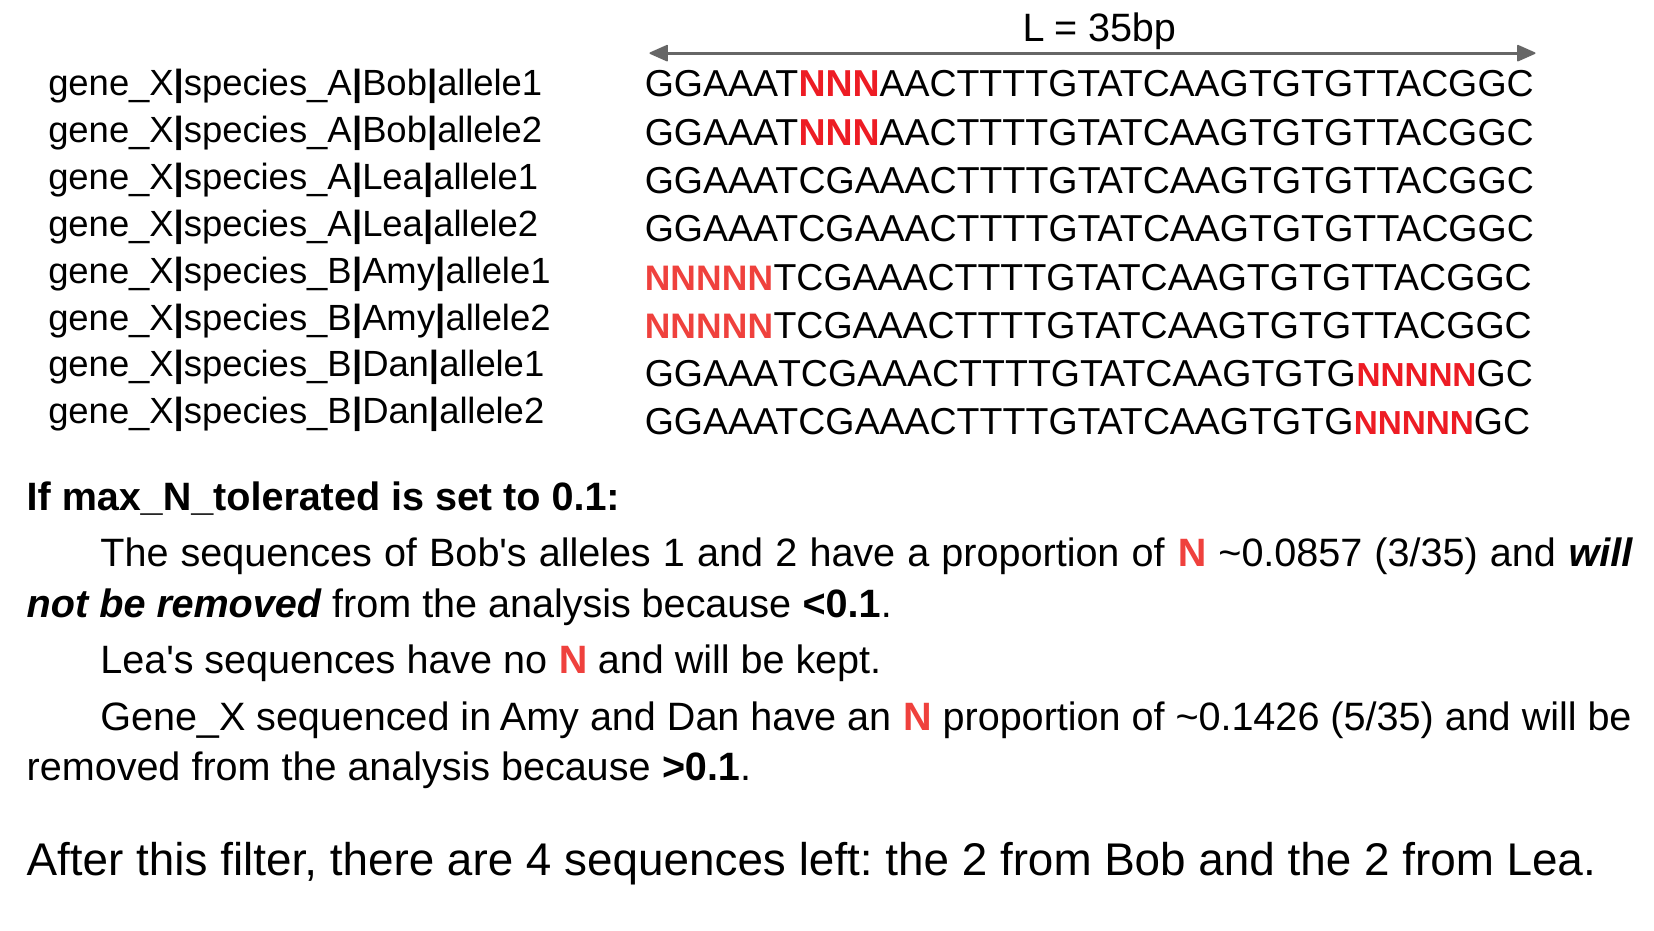

L = 35bp
gene_X|species_A|Bob|allele1
gene_X|species_A|Bob|allele2
gene_X|species_A|Lea|allele1
gene_X|species_A|Lea|allele2
gene_X|species_B|Amy|allele1
gene_X|species_B|Amy|allele2
gene_X|species_B|Dan|allele1
gene_X|species_B|Dan|allele2
GGAAATNNNAACTTTTGTATCAAGTGTGTTACGGC
GGAAATNNNAACTTTTGTATCAAGTGTGTTACGGC
GGAAATCGAAACTTTTGTATCAAGTGTGTTACGGC
GGAAATCGAAACTTTTGTATCAAGTGTGTTACGGCNNNNNTCGAAACTTTTGTATCAAGTGTGTTACGGC
NNNNNTCGAAACTTTTGTATCAAGTGTGTTACGGC
GGAAATCGAAACTTTTGTATCAAGTGTGNNNNNGC
GGAAATCGAAACTTTTGTATCAAGTGTGNNNNNGC
If max_N_tolerated is set to 0.1:
	The sequences of Bob's alleles 1 and 2 have a proportion of N ~0.0857 (3/35) and will not be removed from the analysis because <0.1.
	Lea's sequences have no N and will be kept.
	Gene_X sequenced in Amy and Dan have an N proportion of ~0.1426 (5/35) and will be removed from the analysis because >0.1.
After this filter, there are 4 sequences left: the 2 from Bob and the 2 from Lea.